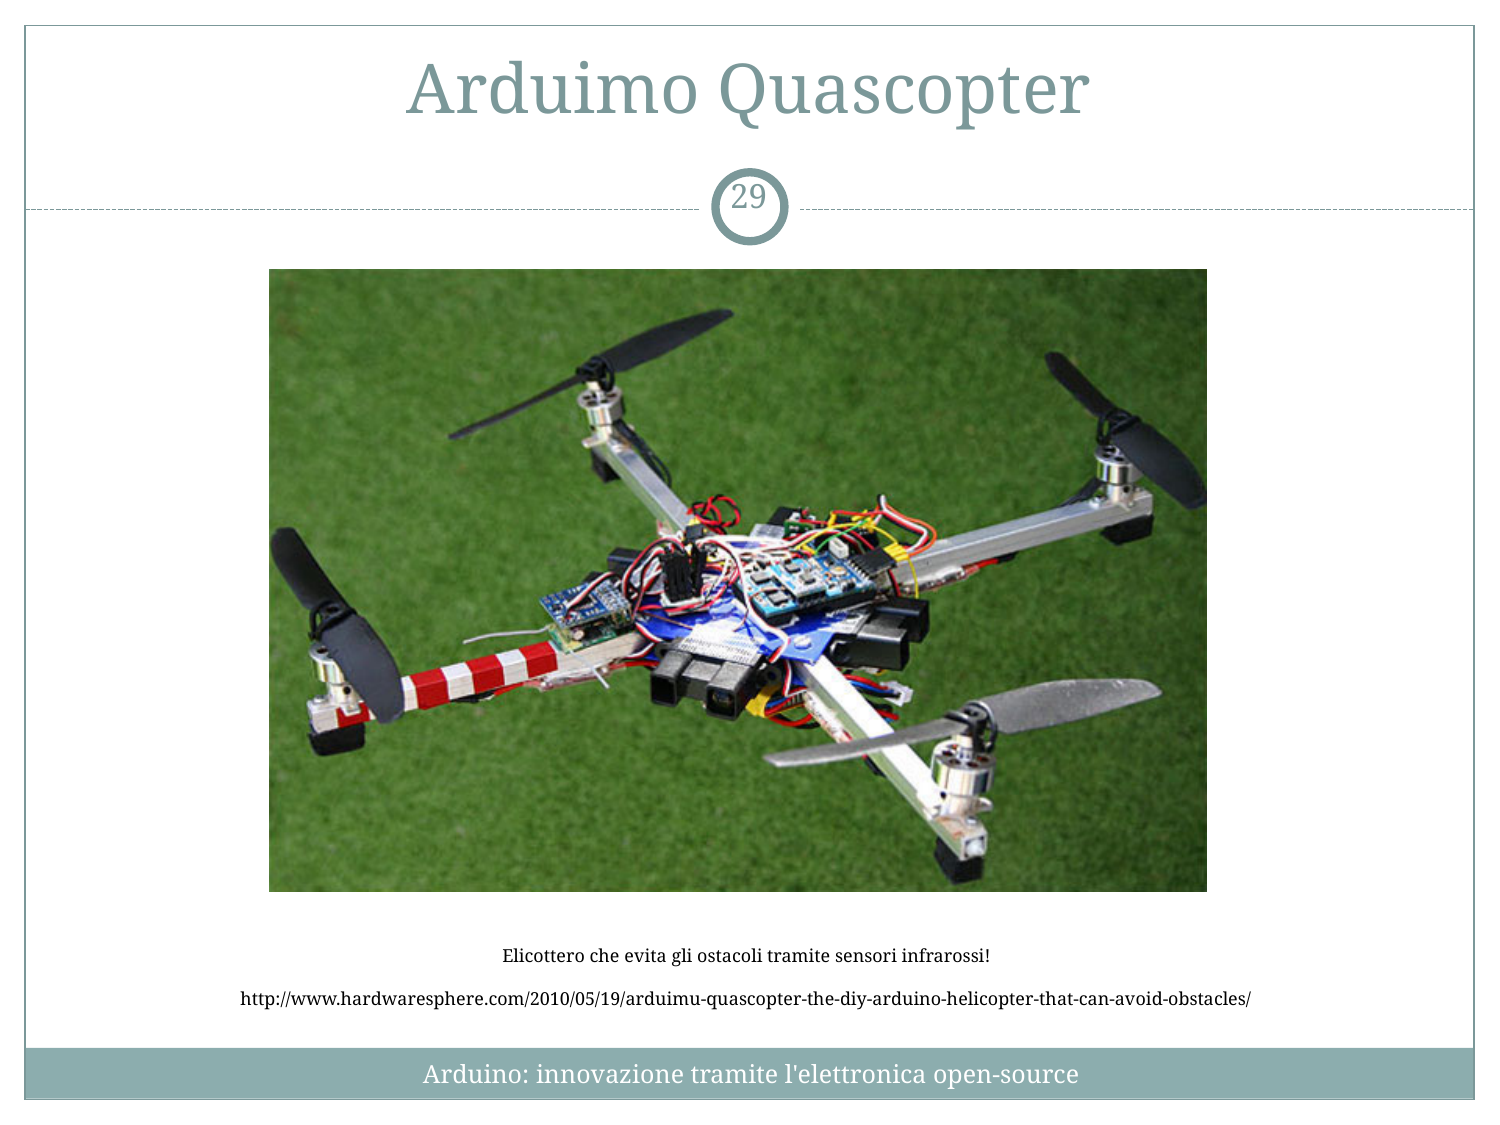

# Arduimo Quascopter
Elicottero che evita gli ostacoli tramite sensori infrarossi!
http://www.hardwaresphere.com/2010/05/19/arduimu-quascopter-the-diy-arduino-helicopter-that-can-avoid-obstacles/
Arduino: innovazione tramite l'elettronica open-source